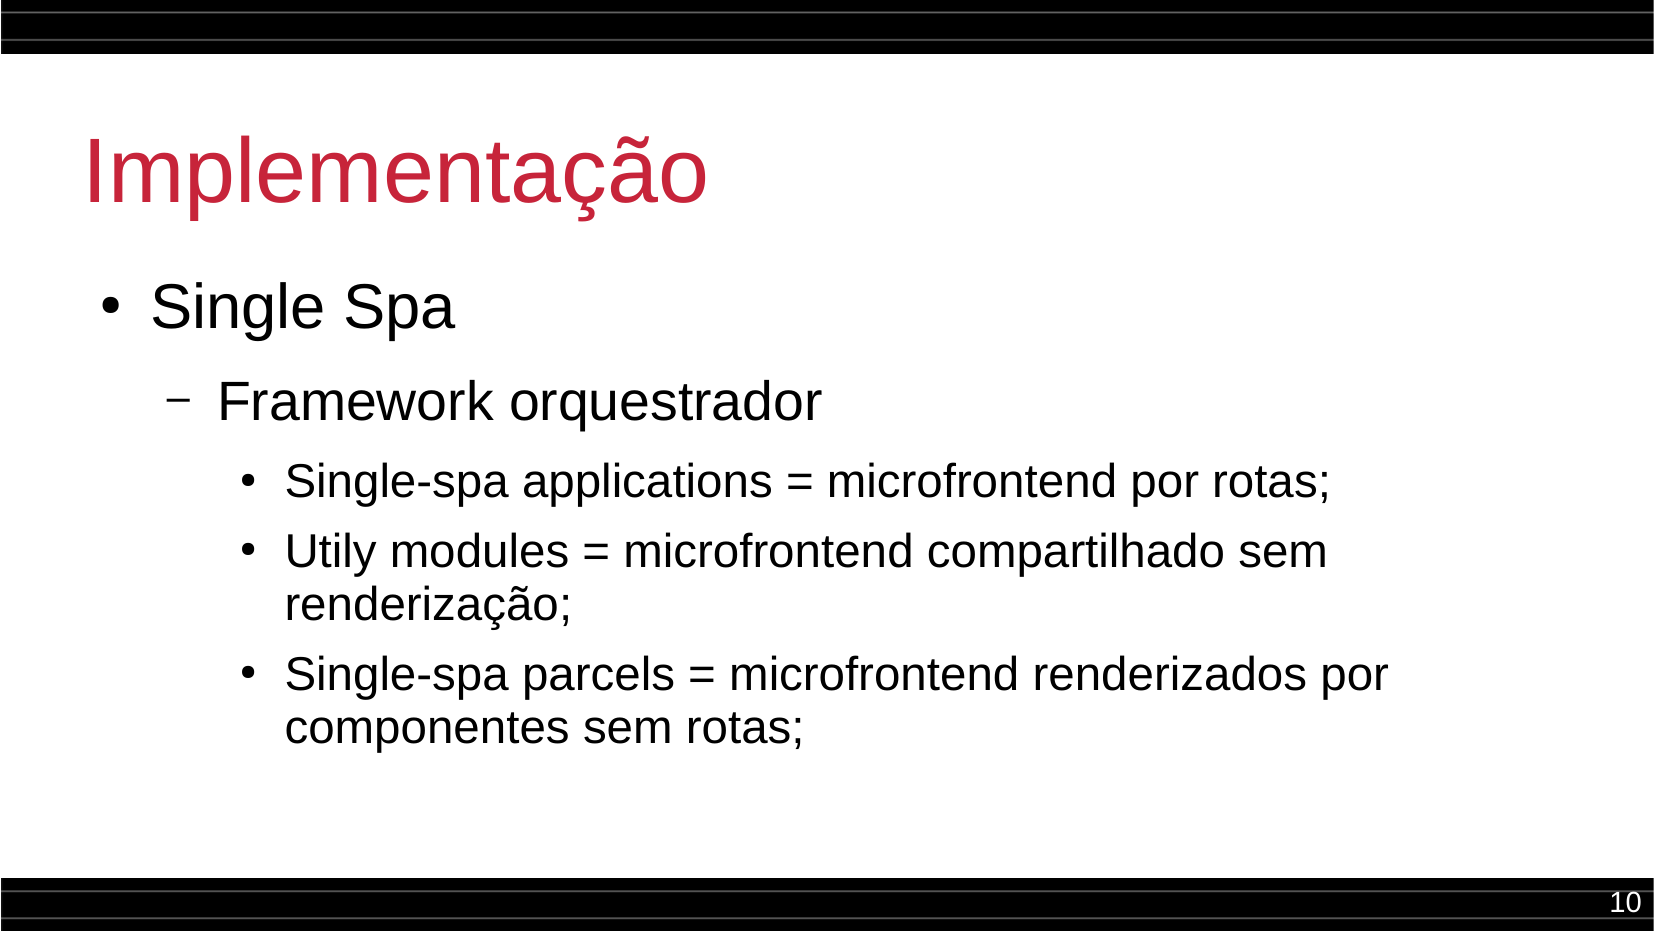

# Implementação
Single Spa
Framework orquestrador
Single-spa applications = microfrontend por rotas;
Utily modules = microfrontend compartilhado sem renderização;
Single-spa parcels = microfrontend renderizados por componentes sem rotas;